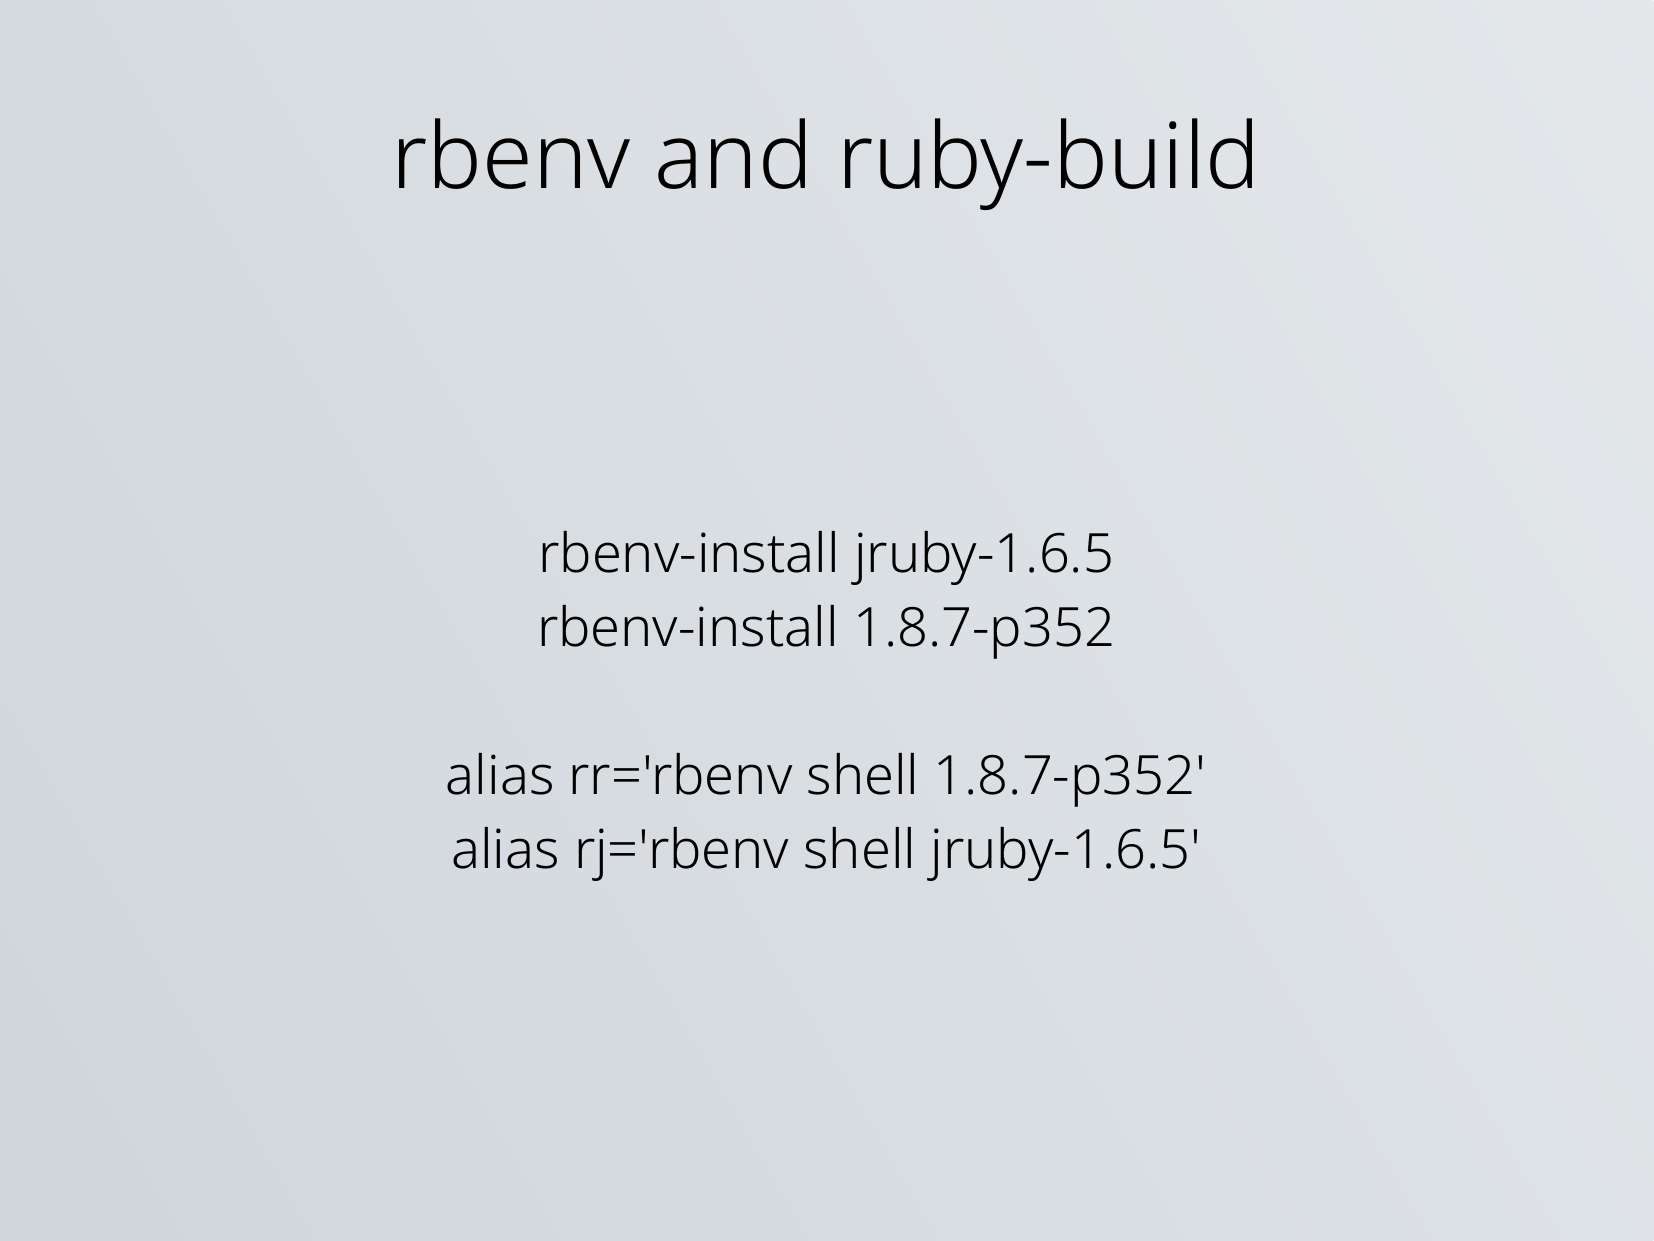

# rbenv and ruby-build
rbenv-install jruby-1.6.5
rbenv-install 1.8.7-p352
alias rr='rbenv shell 1.8.7-p352'
alias rj='rbenv shell jruby-1.6.5'